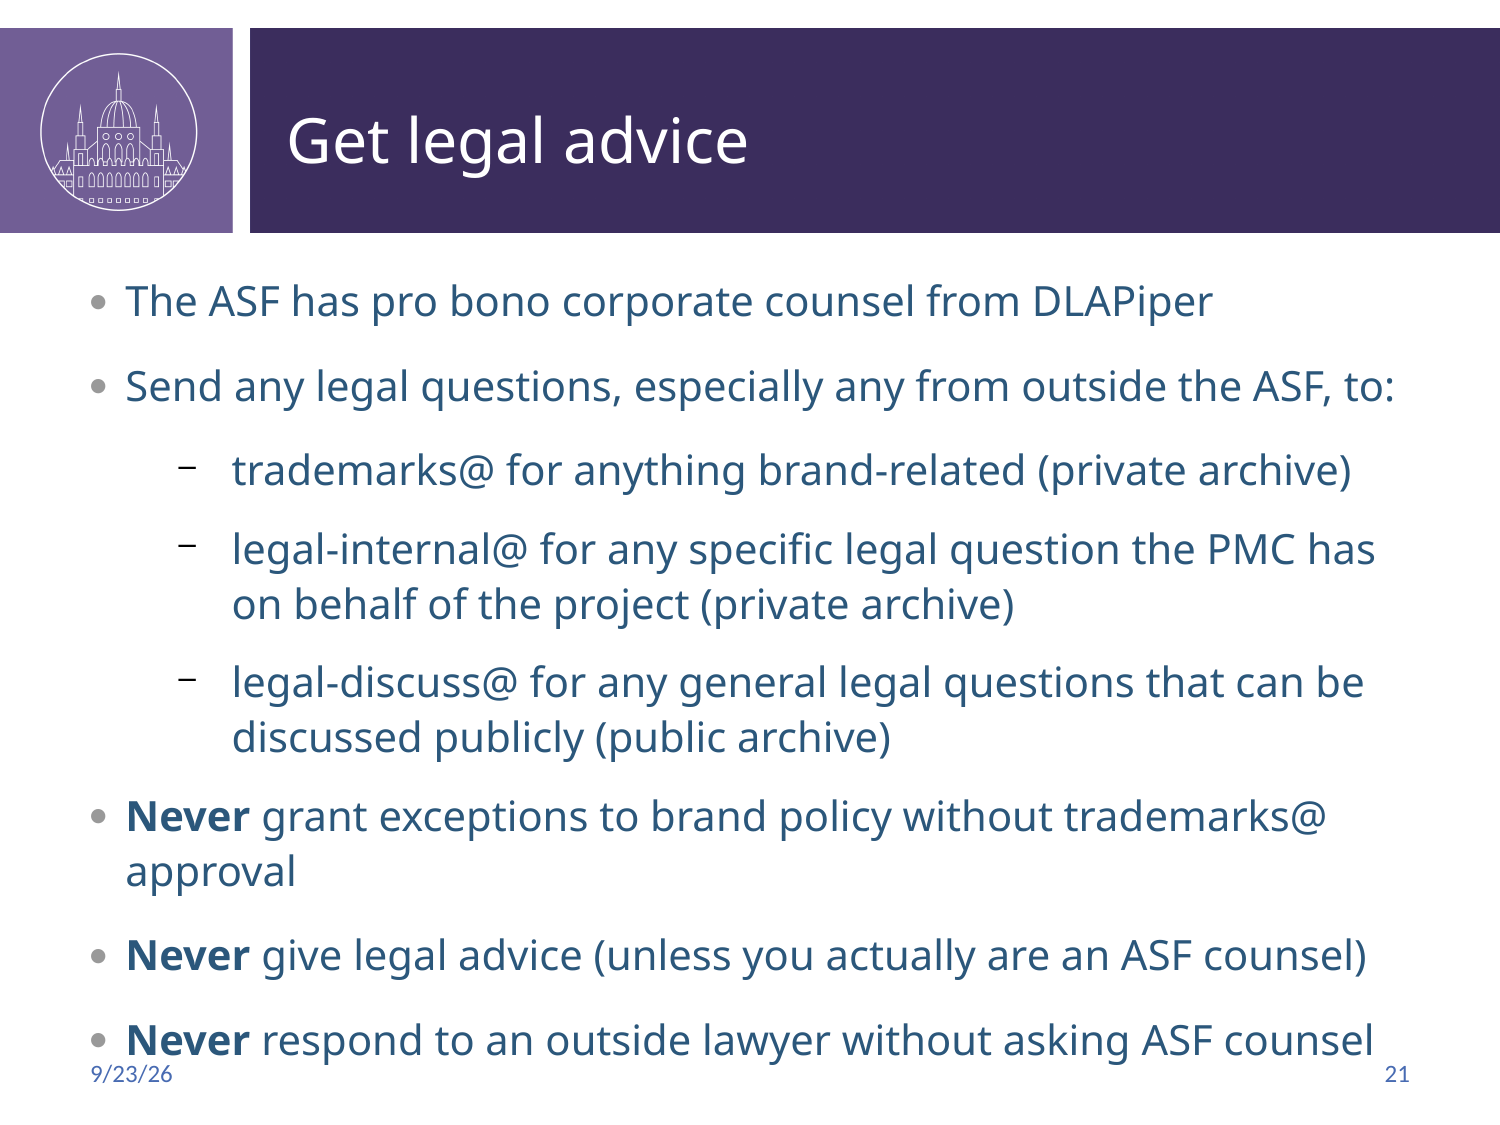

# Get legal advice
The ASF has pro bono corporate counsel from DLAPiper
Send any legal questions, especially any from outside the ASF, to:
trademarks@ for anything brand-related (private archive)
legal-internal@ for any specific legal question the PMC has on behalf of the project (private archive)
legal-discuss@ for any general legal questions that can be discussed publicly (public archive)
Never grant exceptions to brand policy without trademarks@ approval
Never give legal advice (unless you actually are an ASF counsel)
Never respond to an outside lawyer without asking ASF counsel